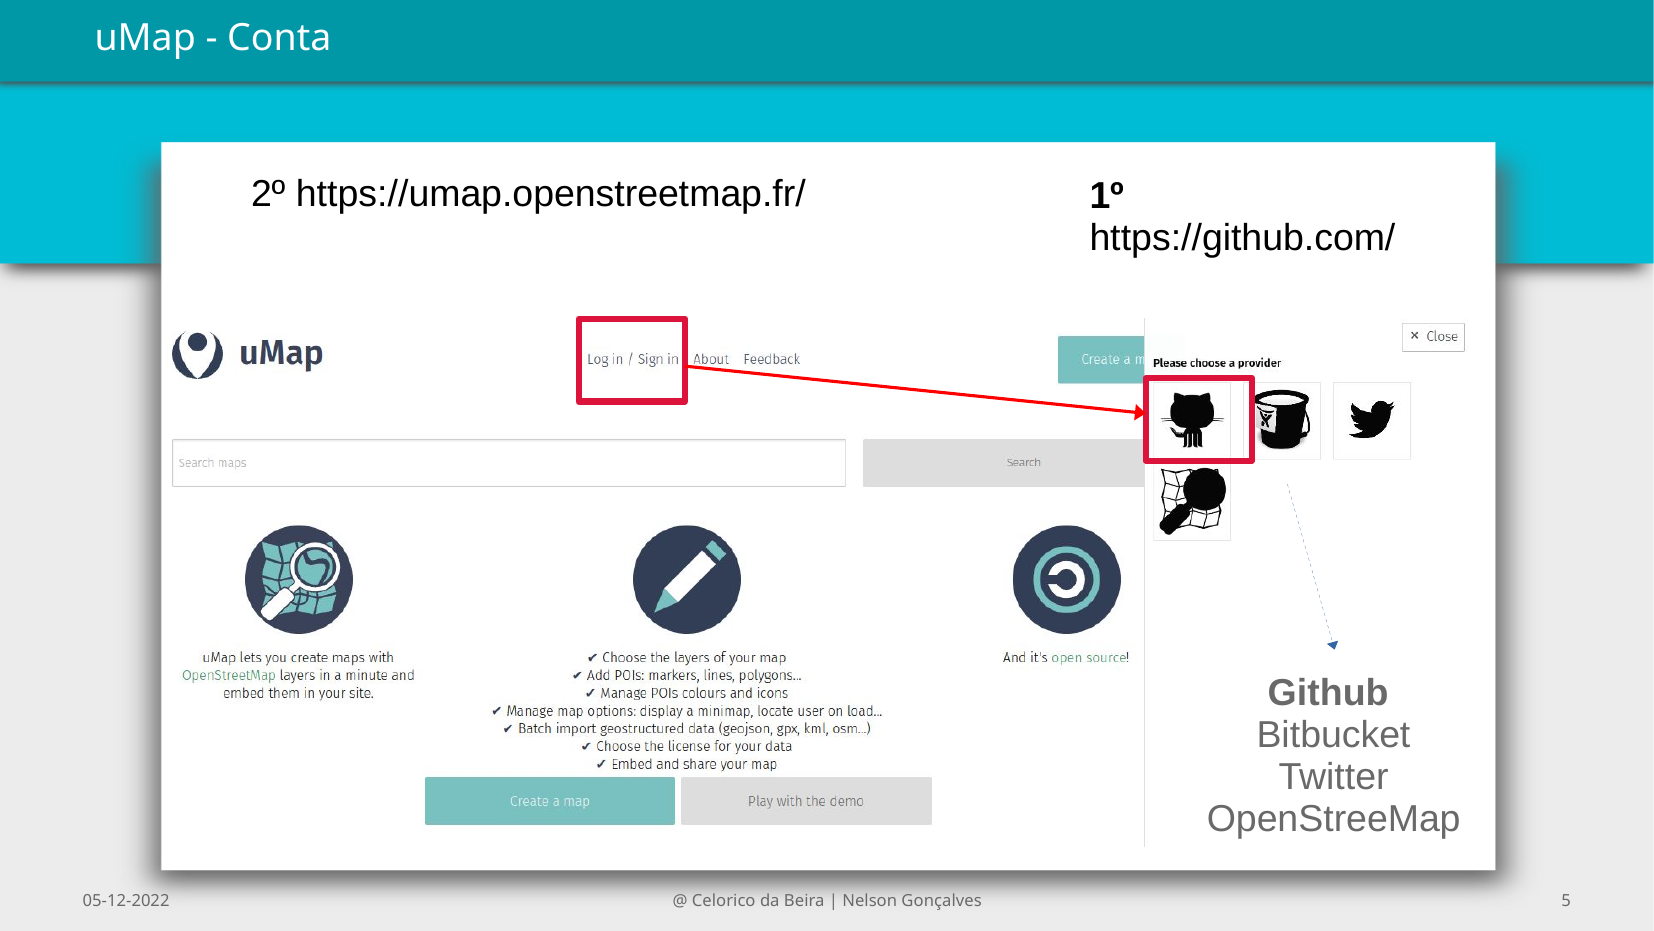

# uMap - Conta
2º https://umap.openstreetmap.fr/
1º https://github.com/
Github
Bitbucket
Twitter
OpenStreeMap
05-12-2022
@ Celorico da Beira | Nelson Gonçalves
5